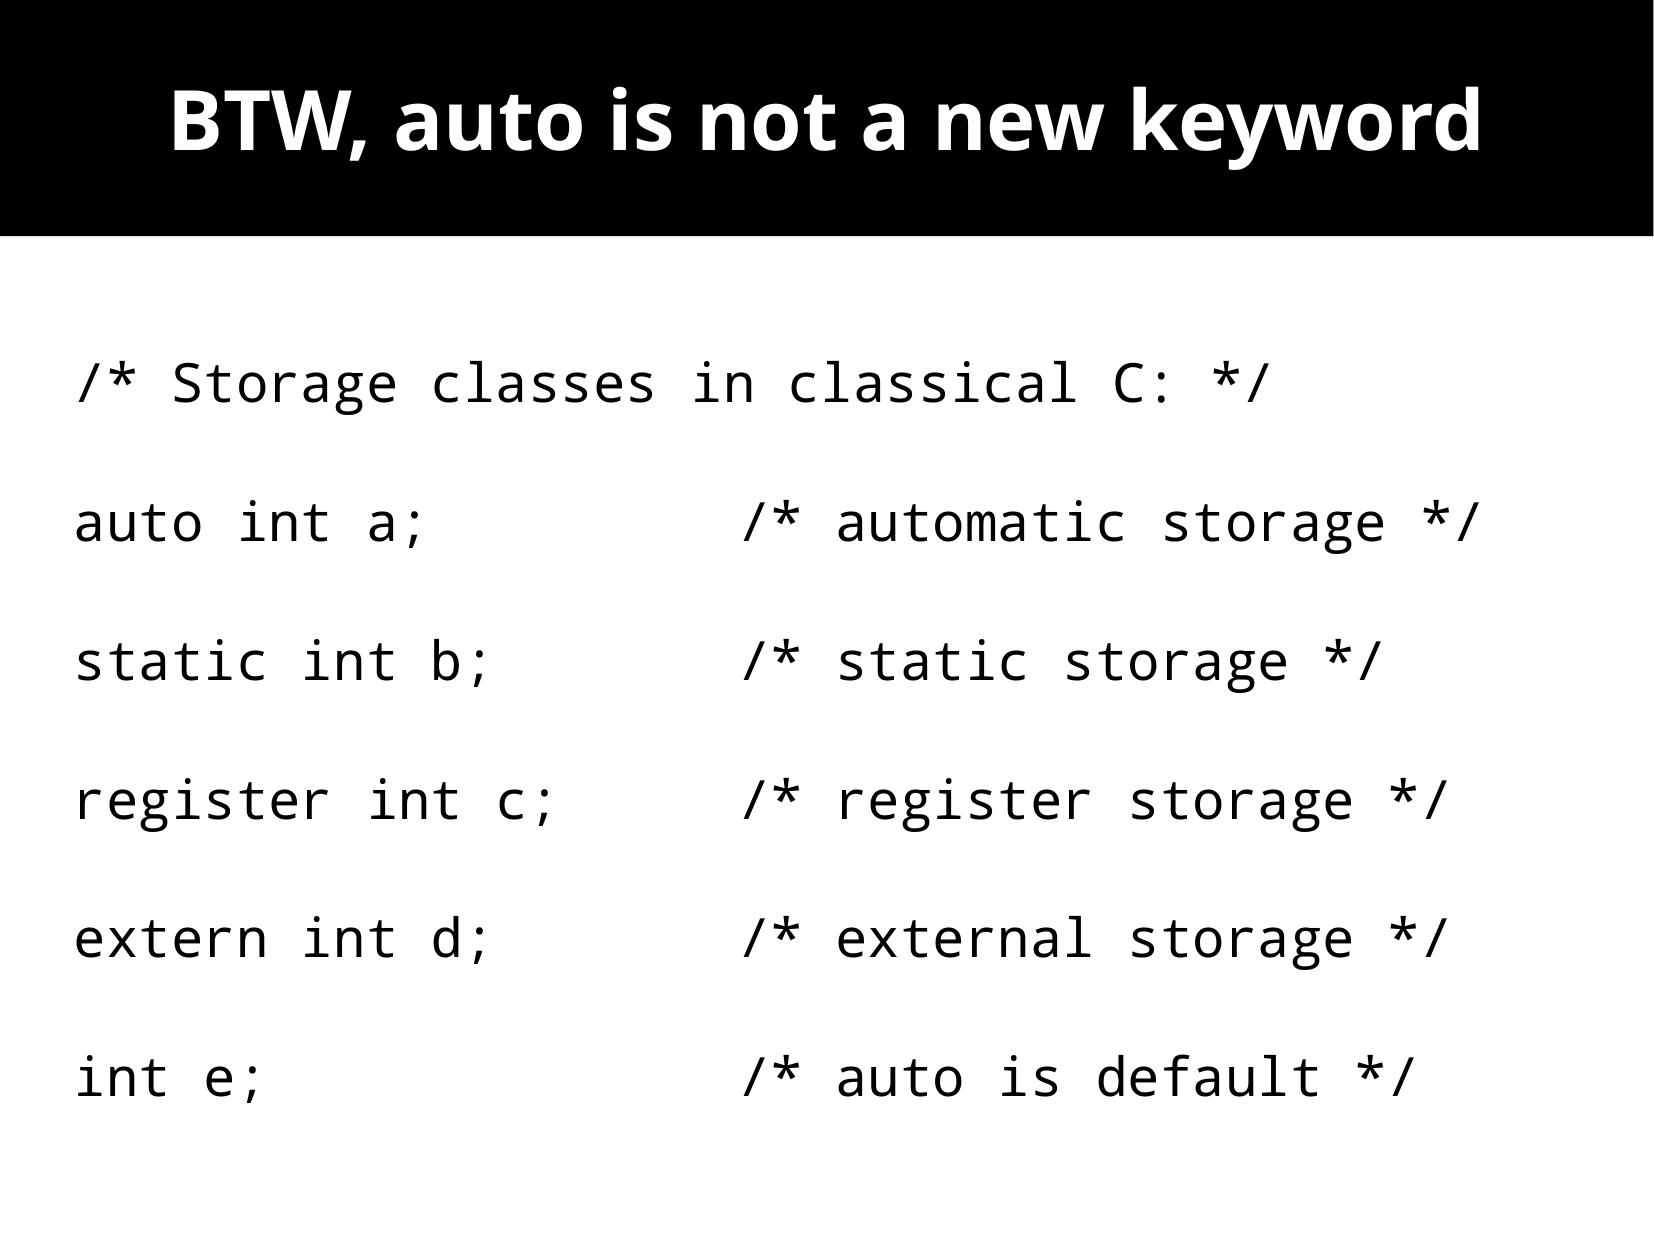

# BTW, auto is not a new keyword
/* Storage classes in classical C: */
auto int a;					/* automatic storage */
static int b;				/* static storage */
register int c;			/* register storage */
extern int d;				/* external storage */
int e;							/* auto is default */